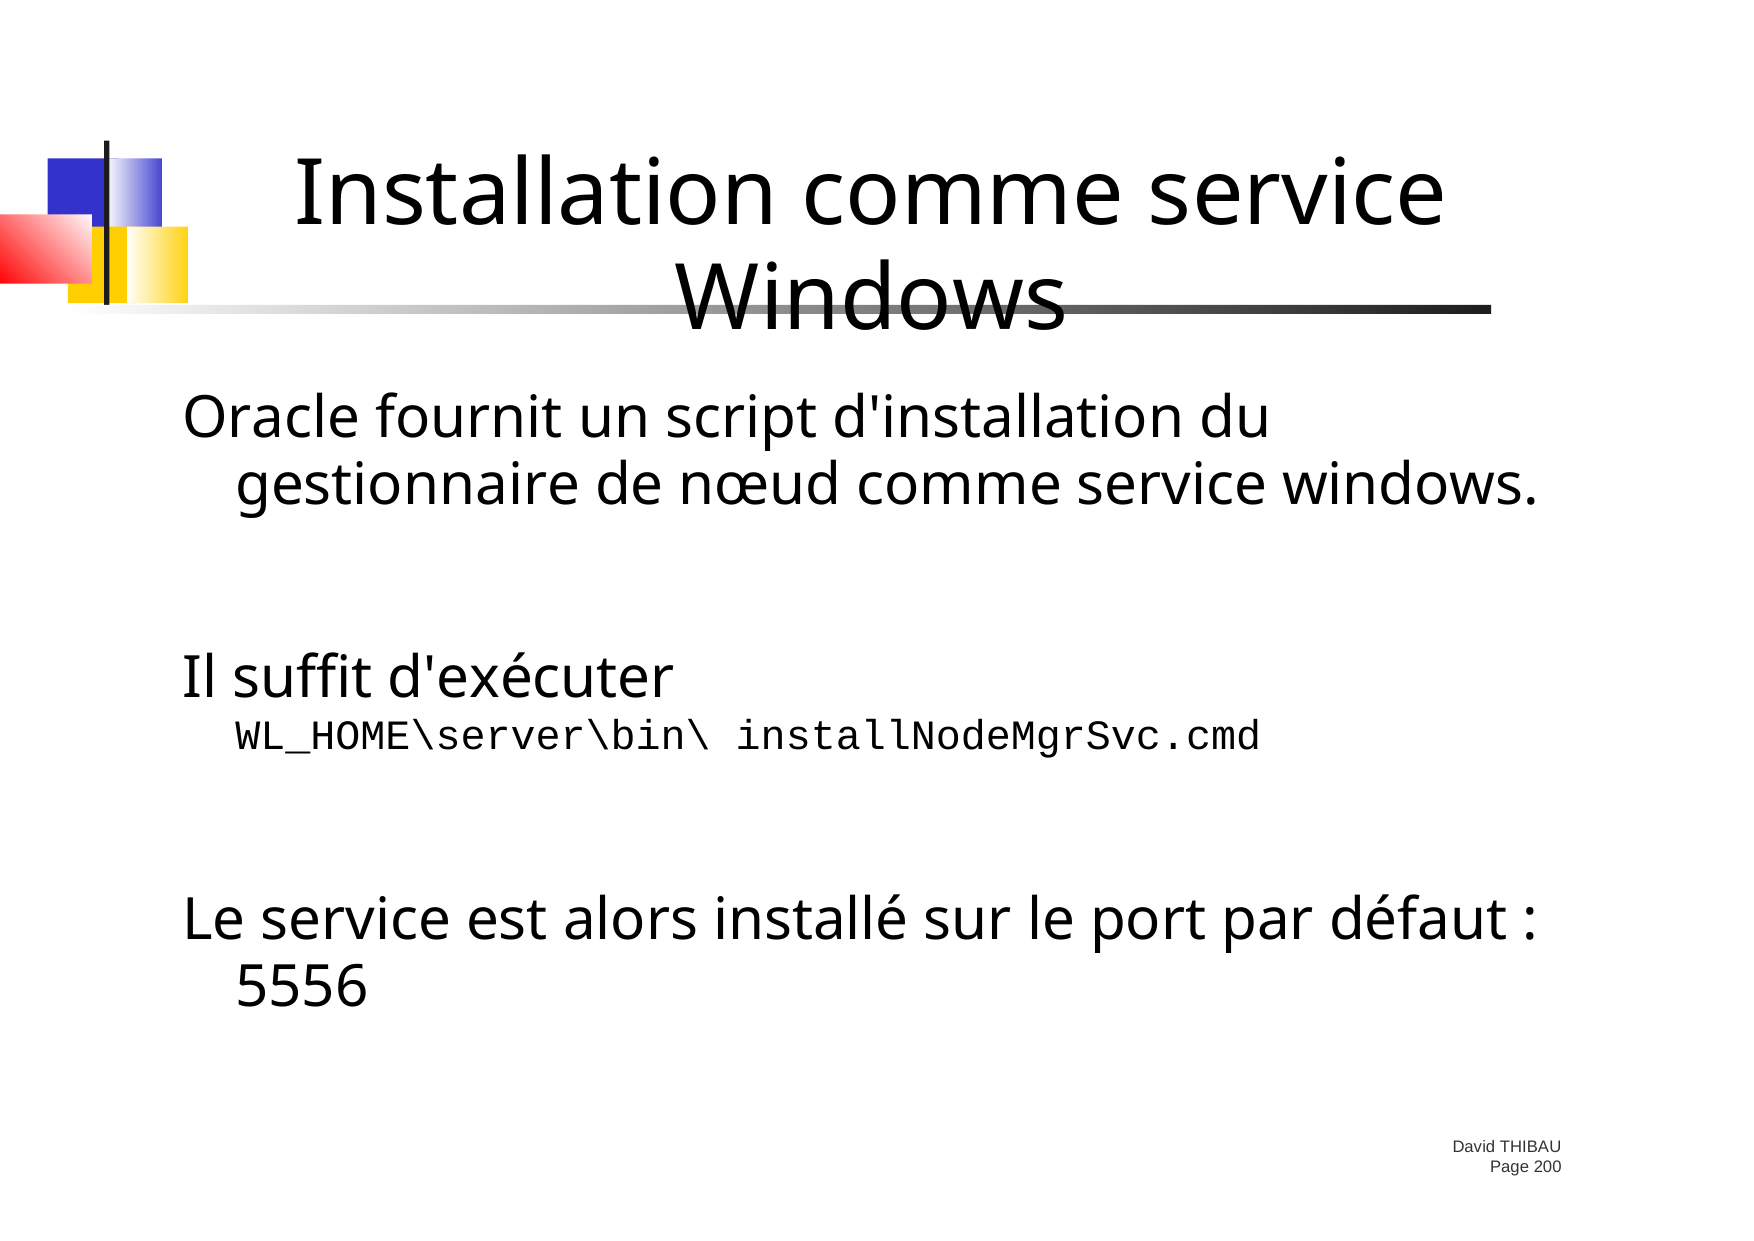

# Installation comme service Windows
Oracle fournit un script d'installation du gestionnaire de nœud comme service windows.
Il suffit d'exécuter
WL_HOME\server\bin\ installNodeMgrSvc.cmd
Le service est alors installé sur le port par défaut : 5556